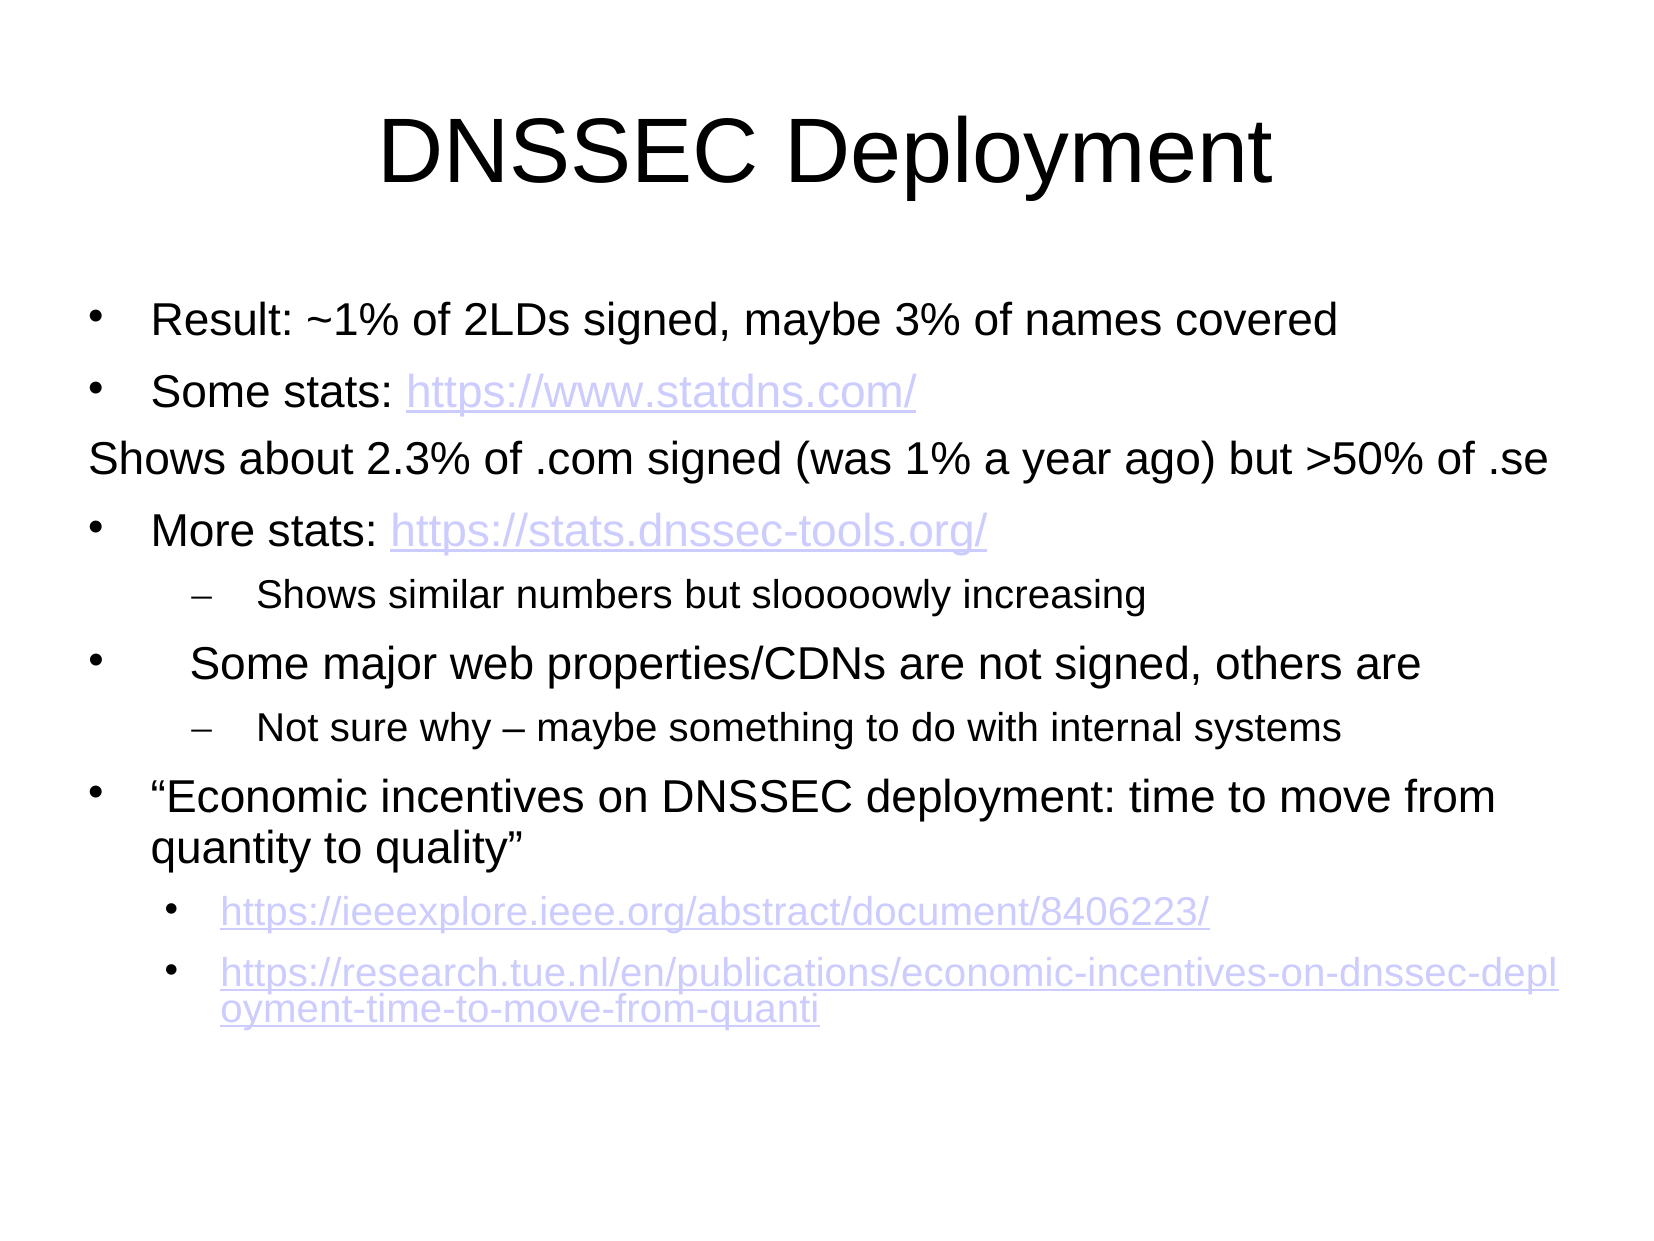

# DNSSEC Deployment
Result: ~1% of 2LDs signed, maybe 3% of names covered
Some stats: https://www.statdns.com/
Shows about 2.3% of .com signed (was 1% a year ago) but >50% of .se
More stats: https://stats.dnssec-tools.org/
Shows similar numbers but slooooowly increasing
Some major web properties/CDNs are not signed, others are
Not sure why – maybe something to do with internal systems
“Economic incentives on DNSSEC deployment: time to move from quantity to quality”
https://ieeexplore.ieee.org/abstract/document/8406223/
https://research.tue.nl/en/publications/economic-incentives-on-dnssec-deployment-time-to-move-from-quanti